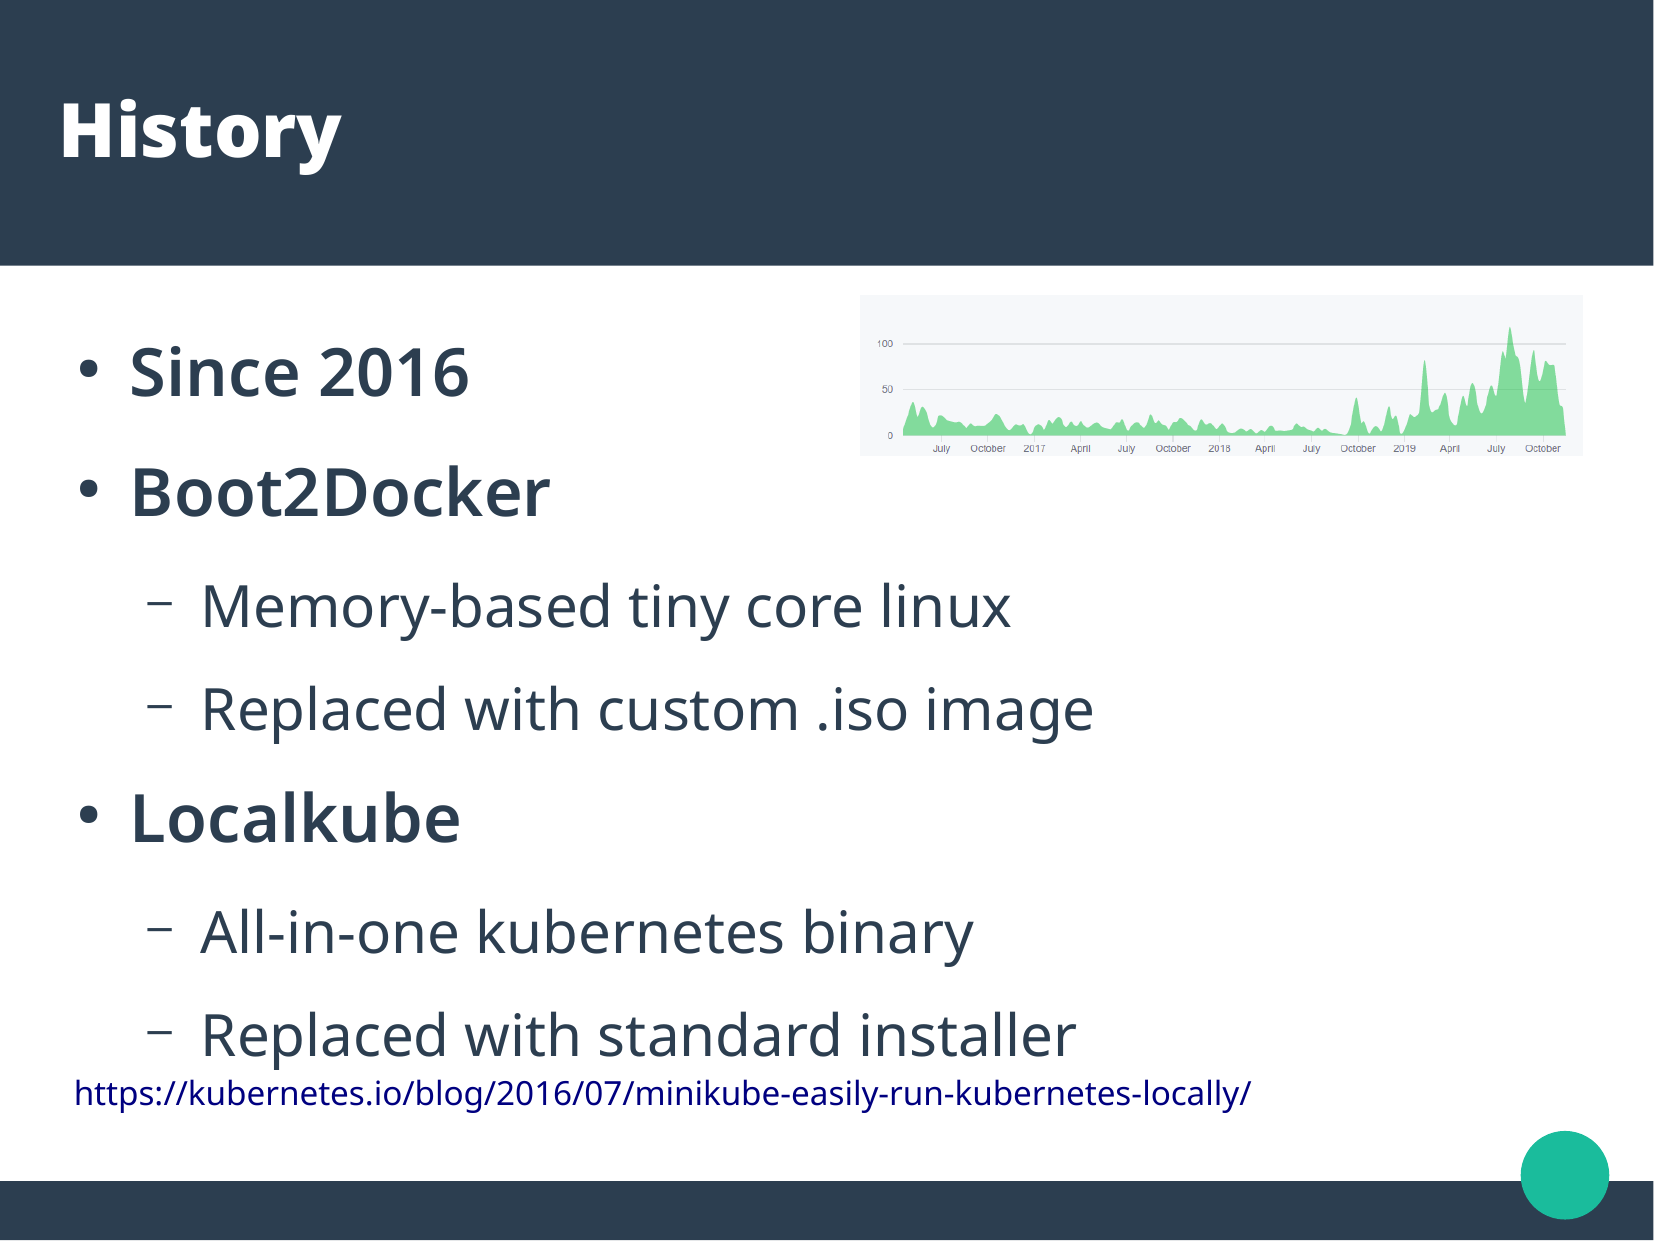

# History
Since 2016
Boot2Docker
Memory-based tiny core linux
Replaced with custom .iso image
Localkube
All-in-one kubernetes binary
Replaced with standard installer
https://kubernetes.io/blog/2016/07/minikube-easily-run-kubernetes-locally/